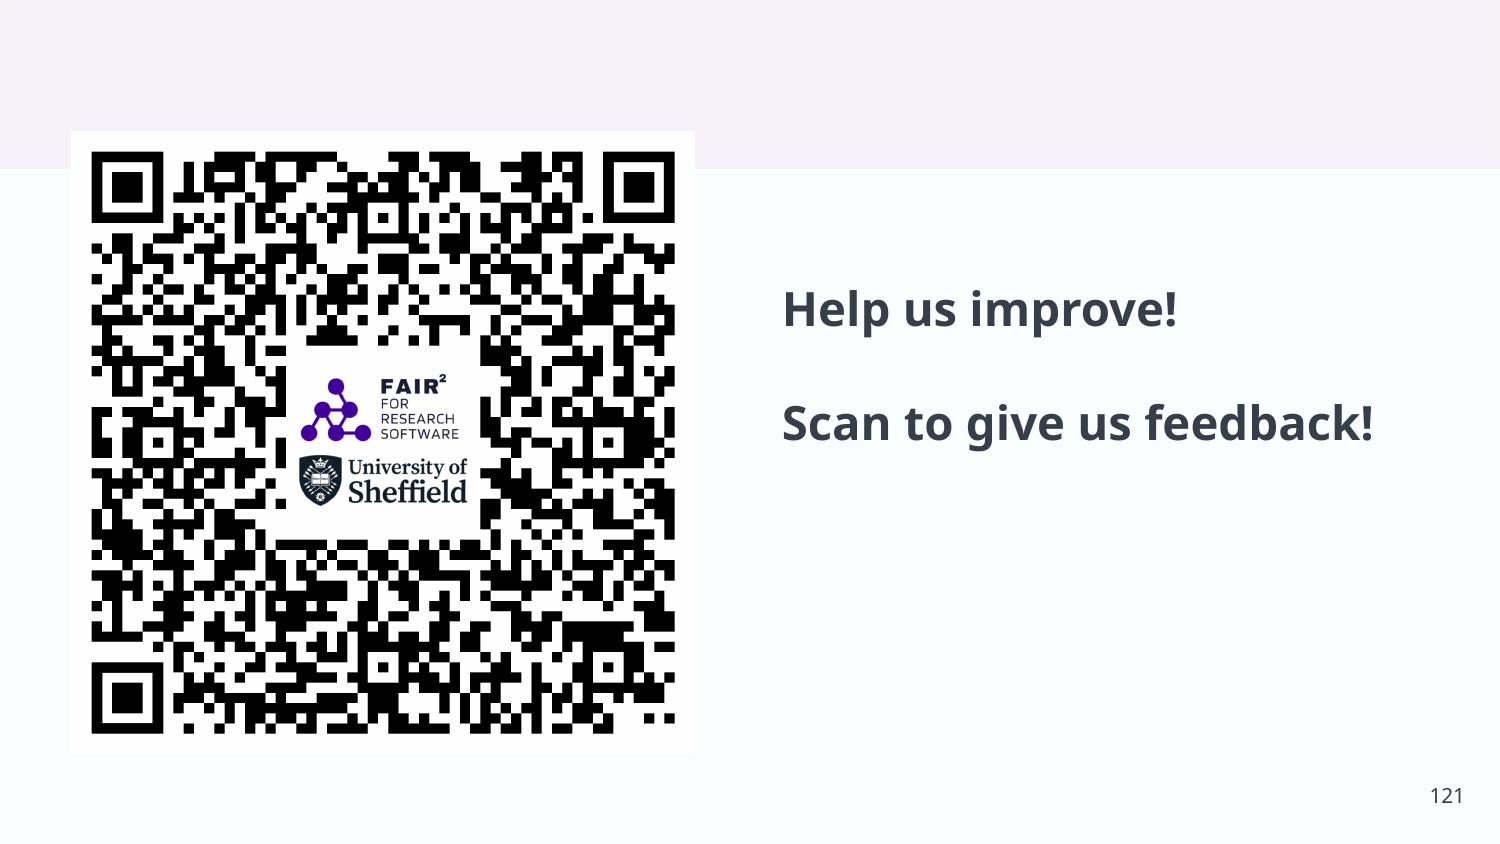

# Help us improve! Scan to give us feedback!